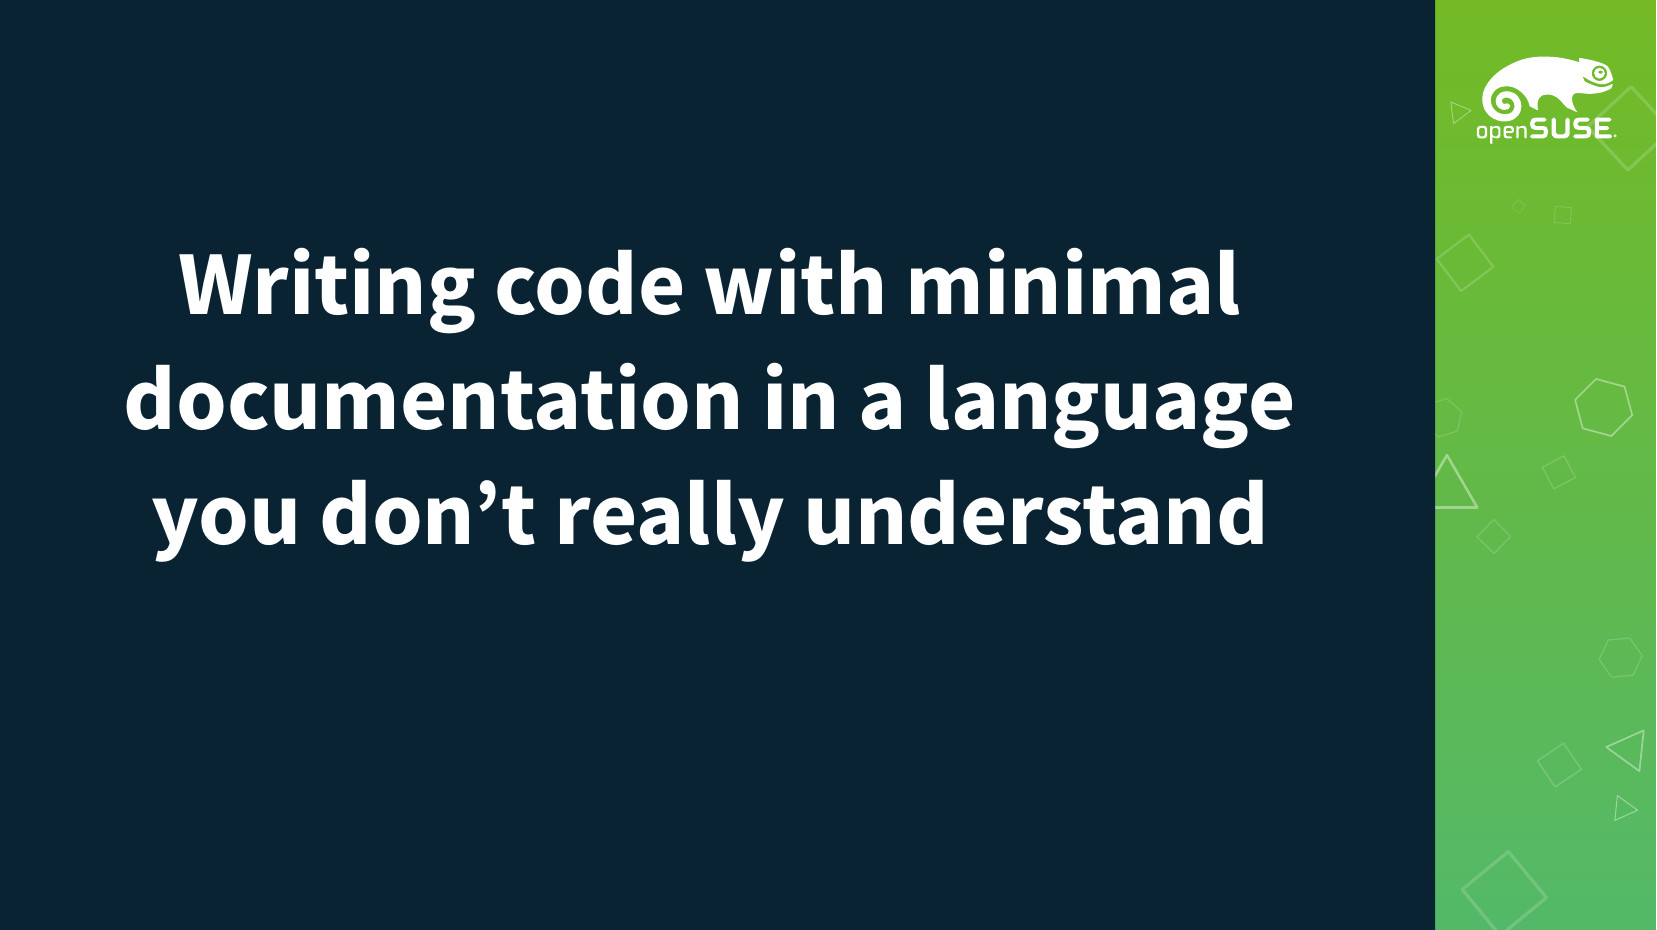

#
Writing code with minimal documentation in a language you don’t really understand